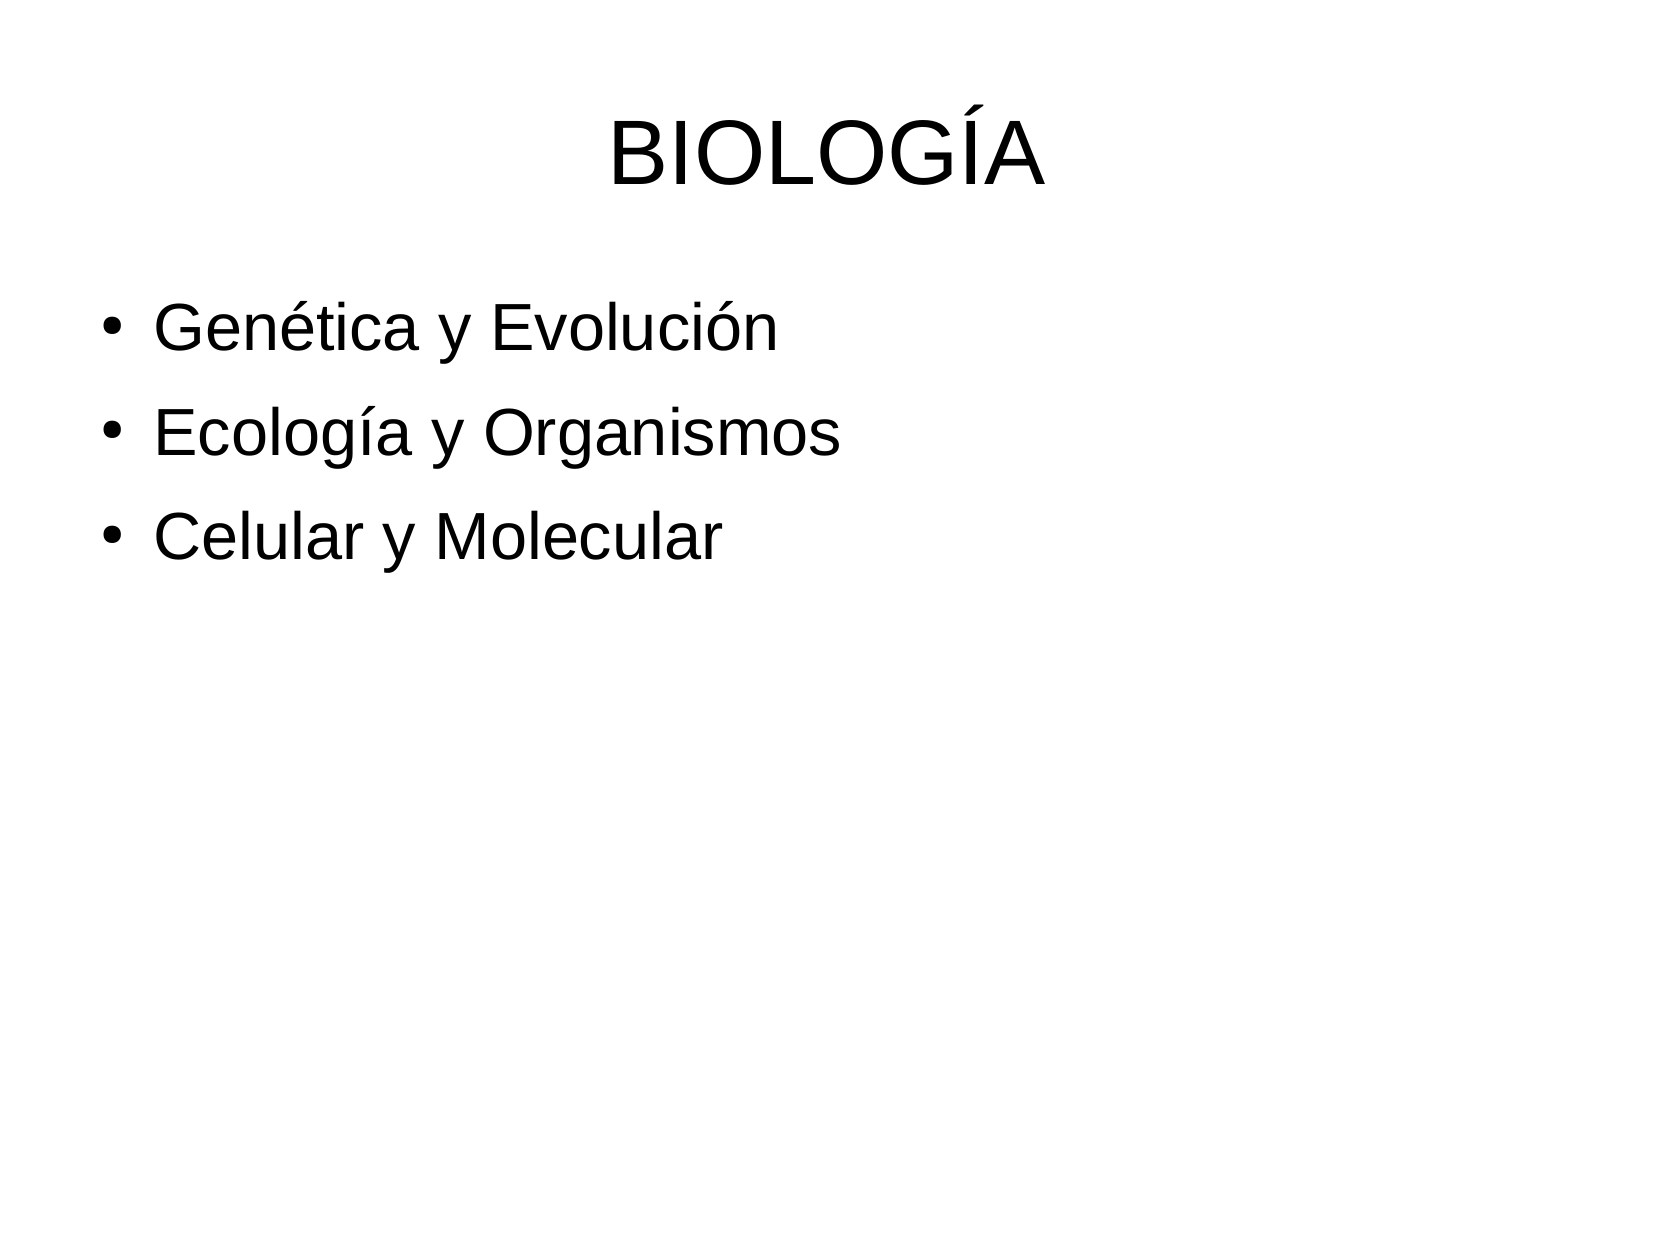

# BIOLOGÍA
Genética y Evolución
Ecología y Organismos
Celular y Molecular